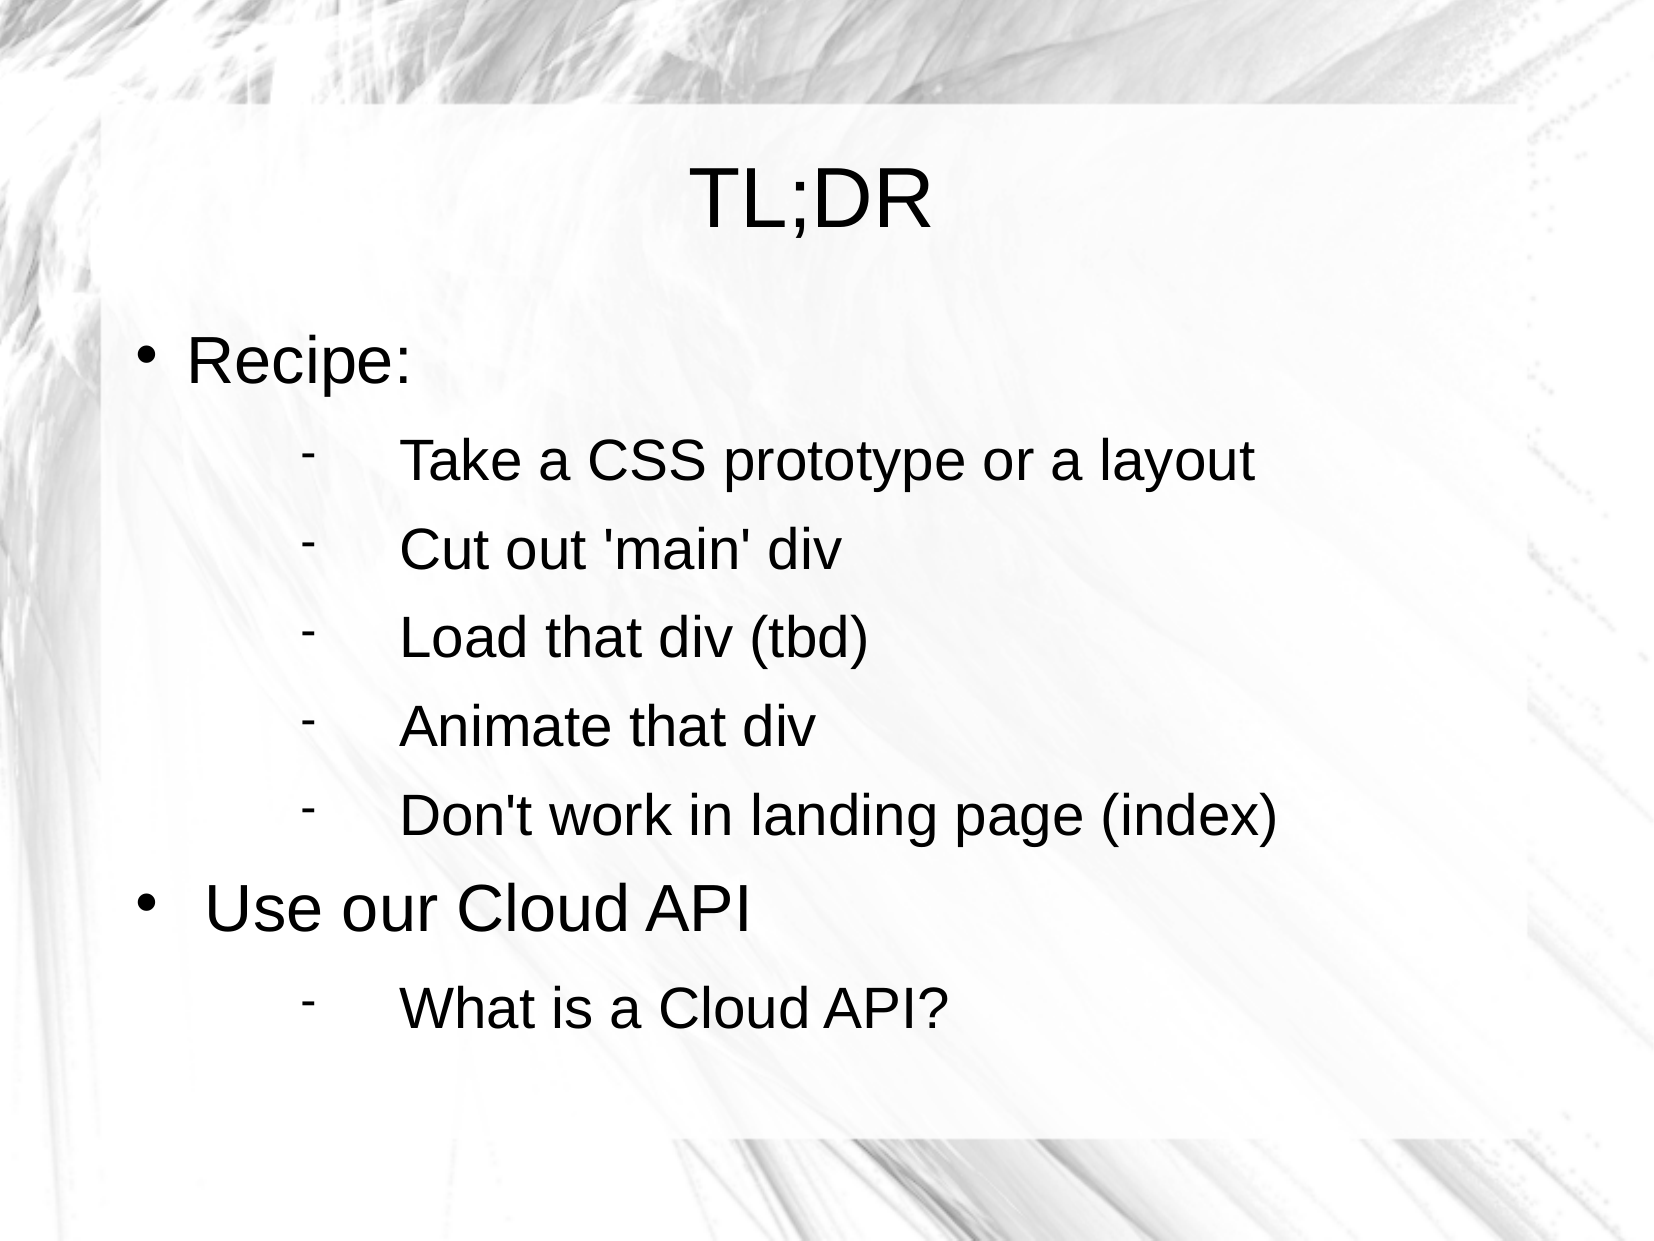

# TL;DR
Recipe:
Take a CSS prototype or a layout
Cut out 'main' div
Load that div (tbd)
Animate that div
Don't work in landing page (index)
 Use our Cloud API
What is a Cloud API?